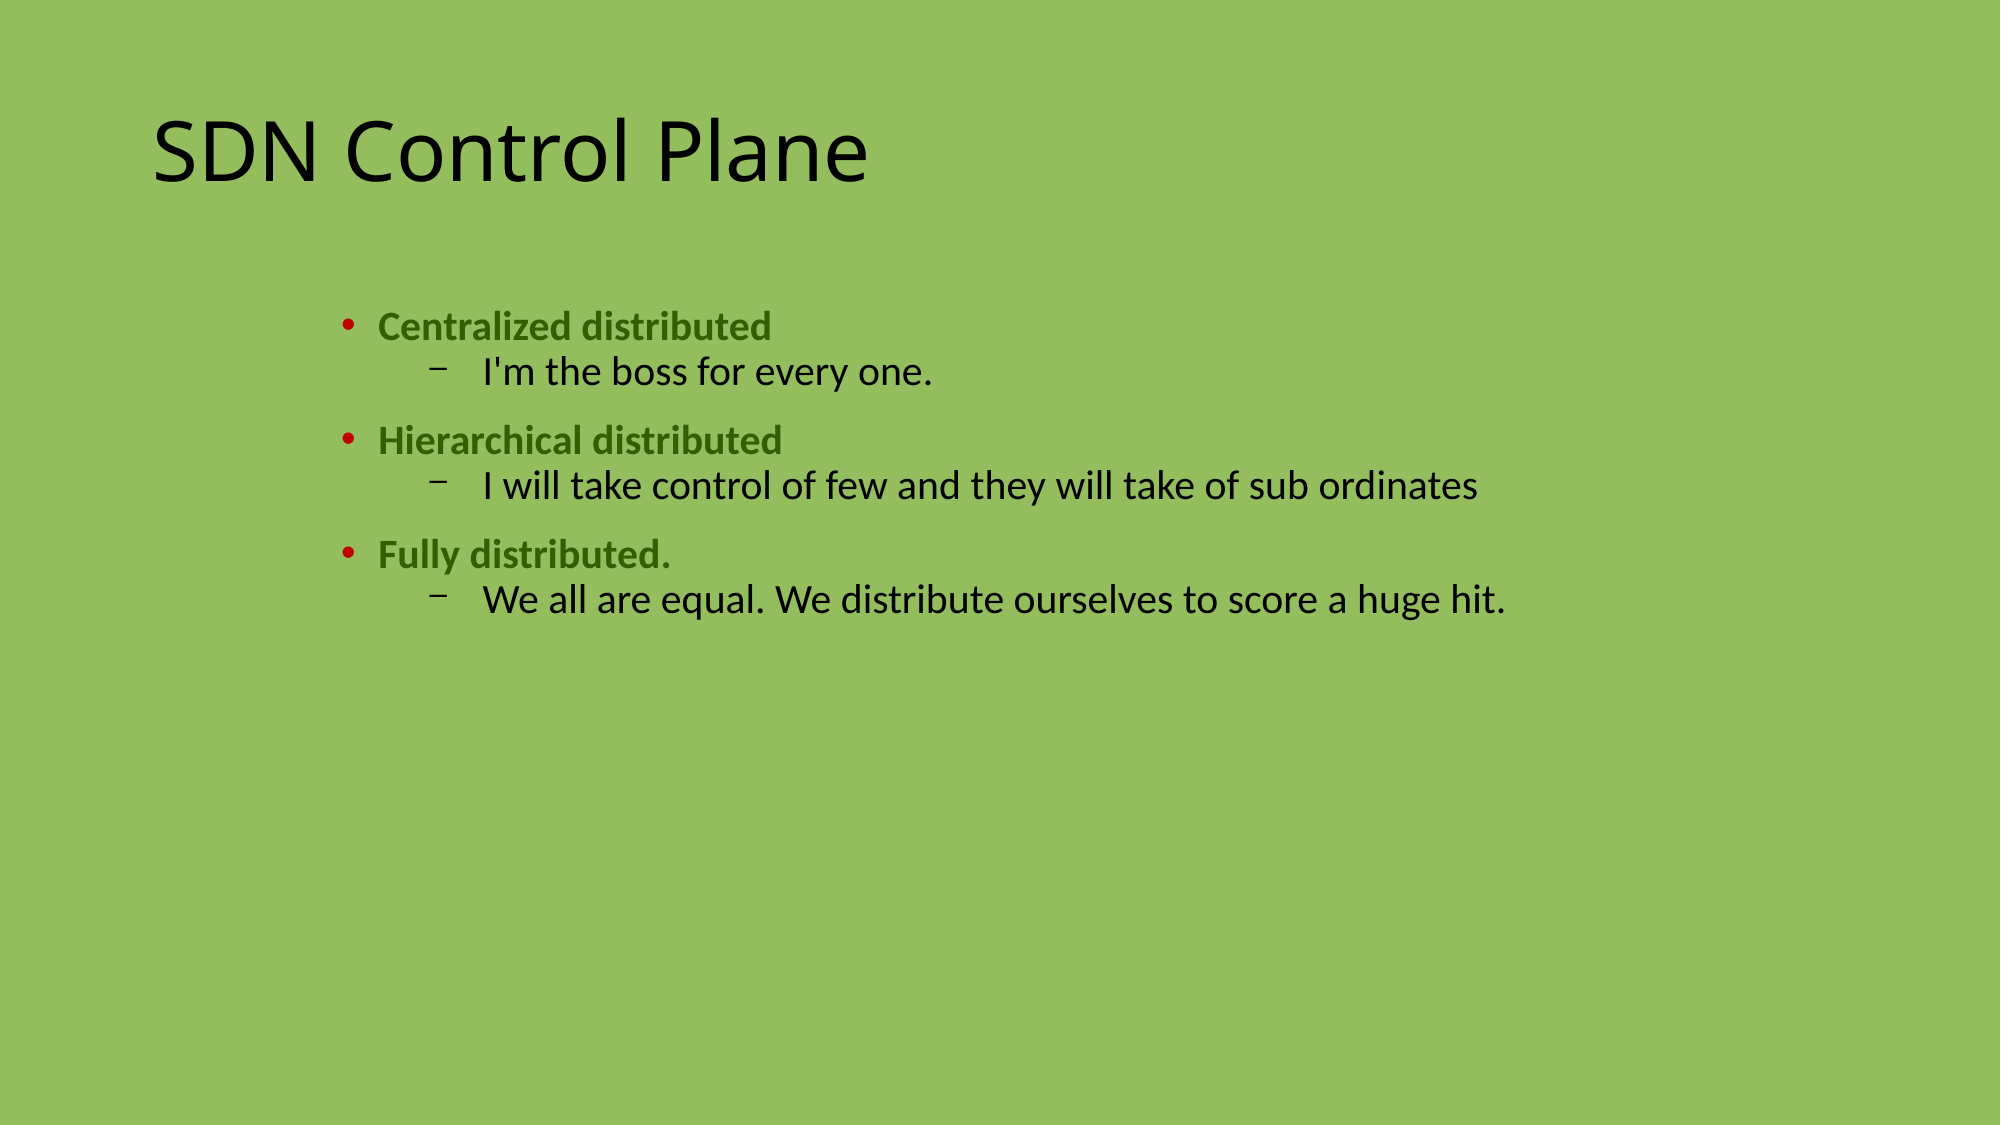

# SDN Control Plane
Centralized distributed
I'm the boss for every one.
Hierarchical distributed
I will take control of few and they will take of sub ordinates
Fully distributed.
We all are equal. We distribute ourselves to score a huge hit.